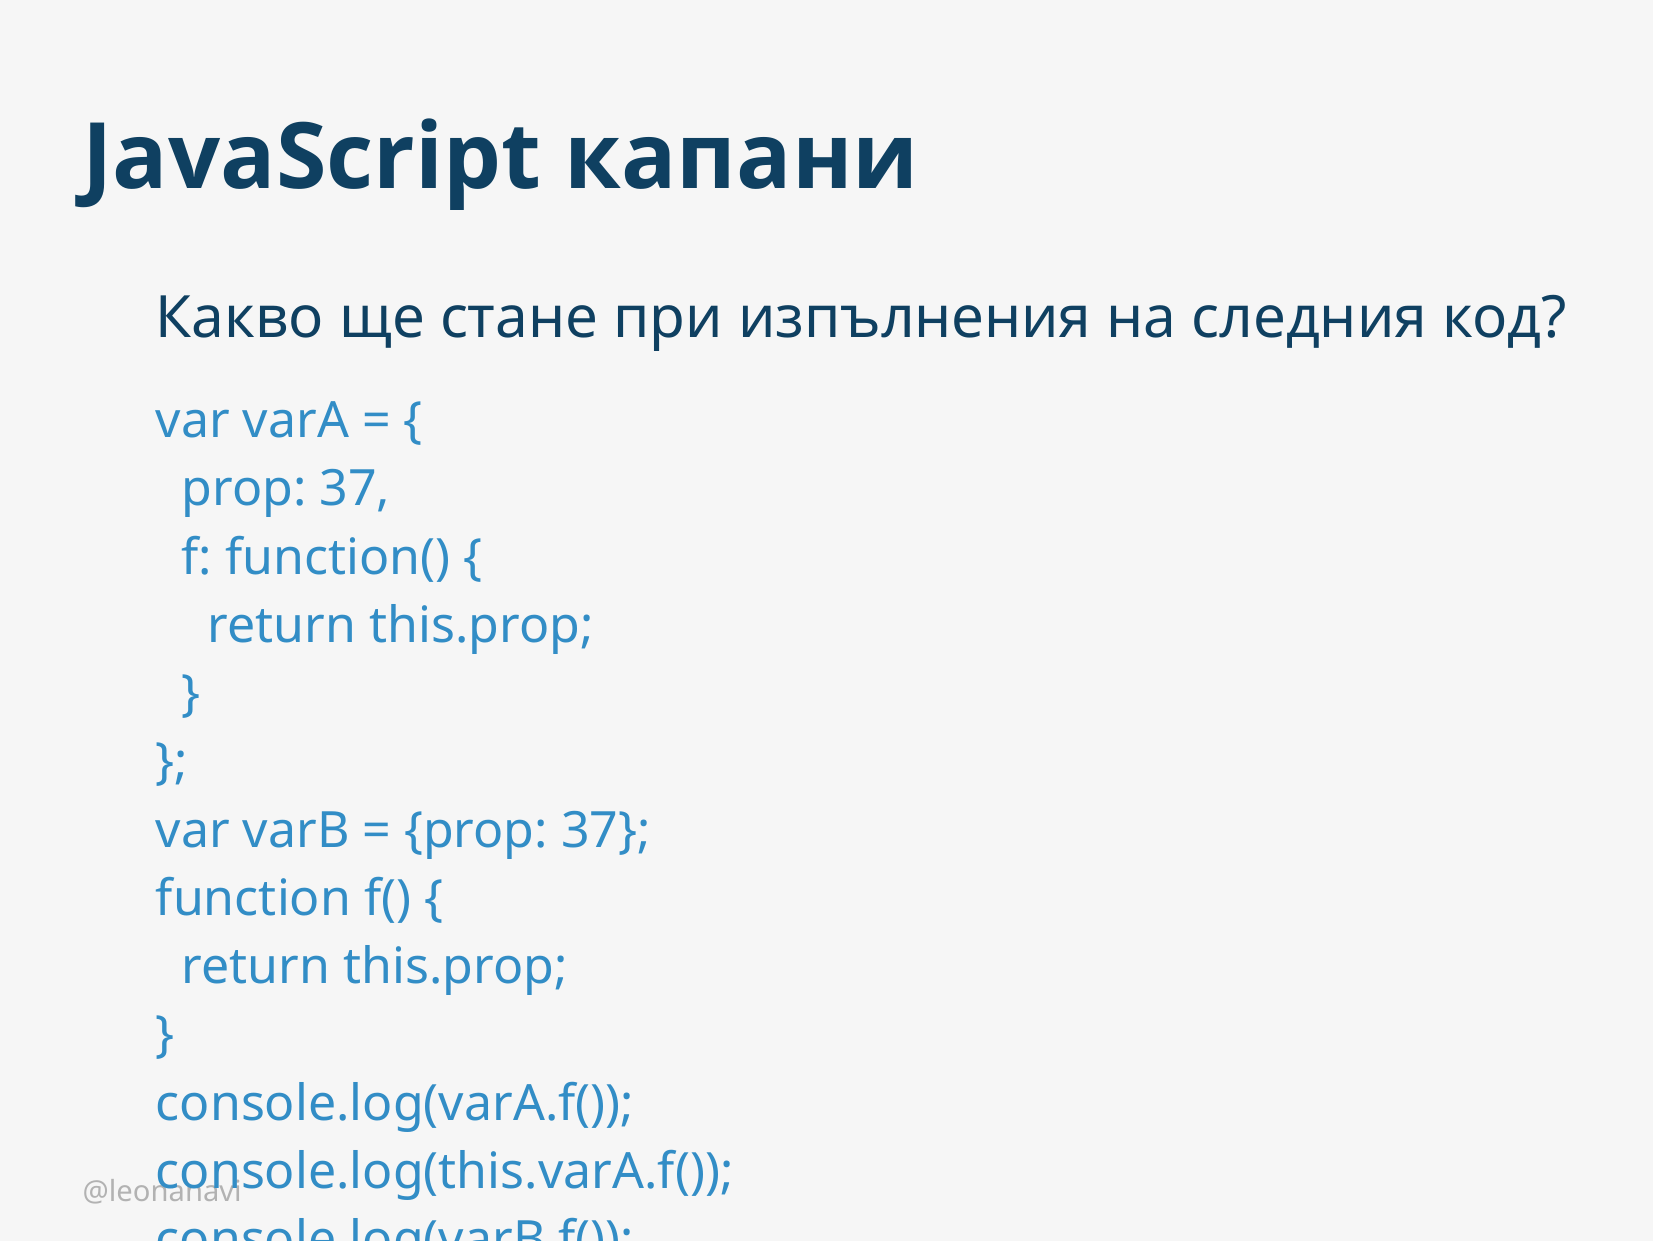

# JavaScript капани
Какво ще стане при изпълнения на следния код?
var varA = {
 prop: 37,
 f: function() {
 return this.prop;
 }
};
var varB = {prop: 37};
function f() {
 return this.prop;
}
console.log(varA.f());
console.log(this.varA.f());
console.log(varB.f());